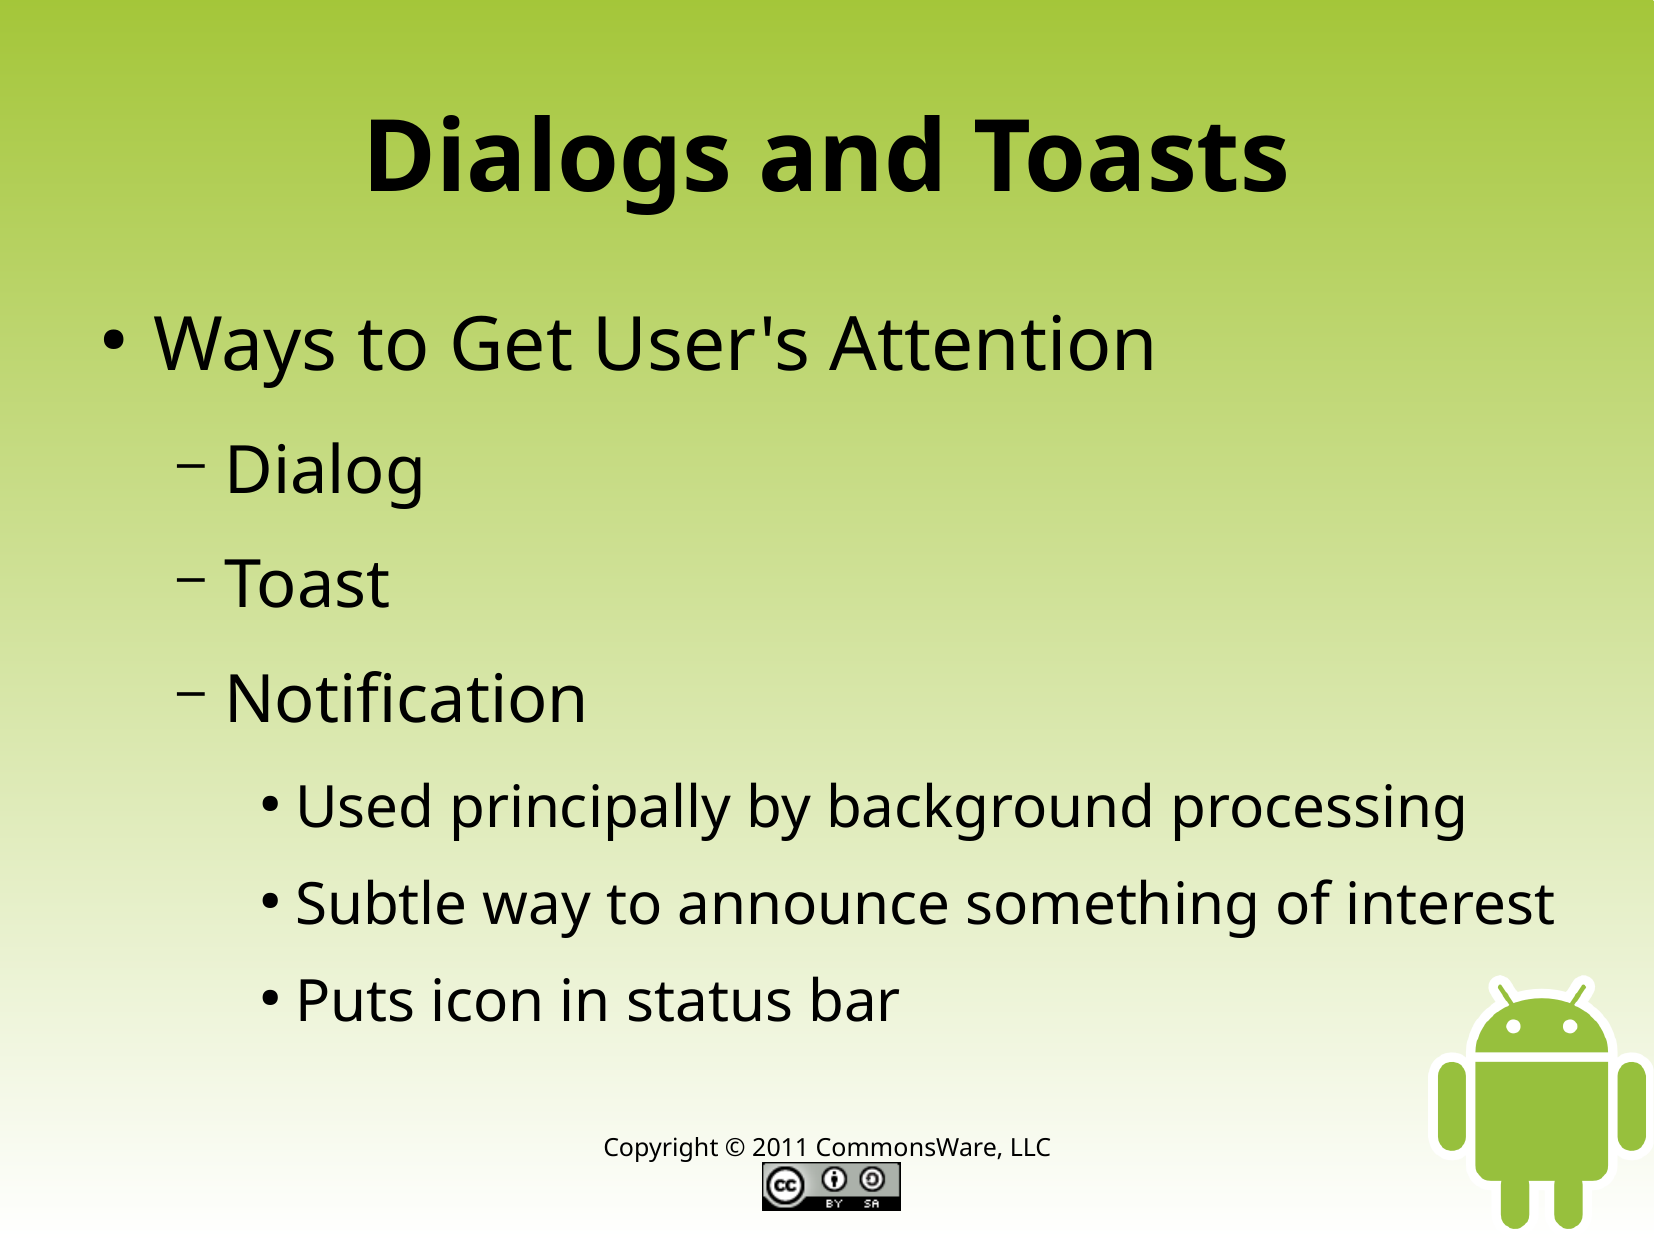

# Dialogs and Toasts
Ways to Get User's Attention
Dialog
Toast
Notification
Used principally by background processing
Subtle way to announce something of interest
Puts icon in status bar